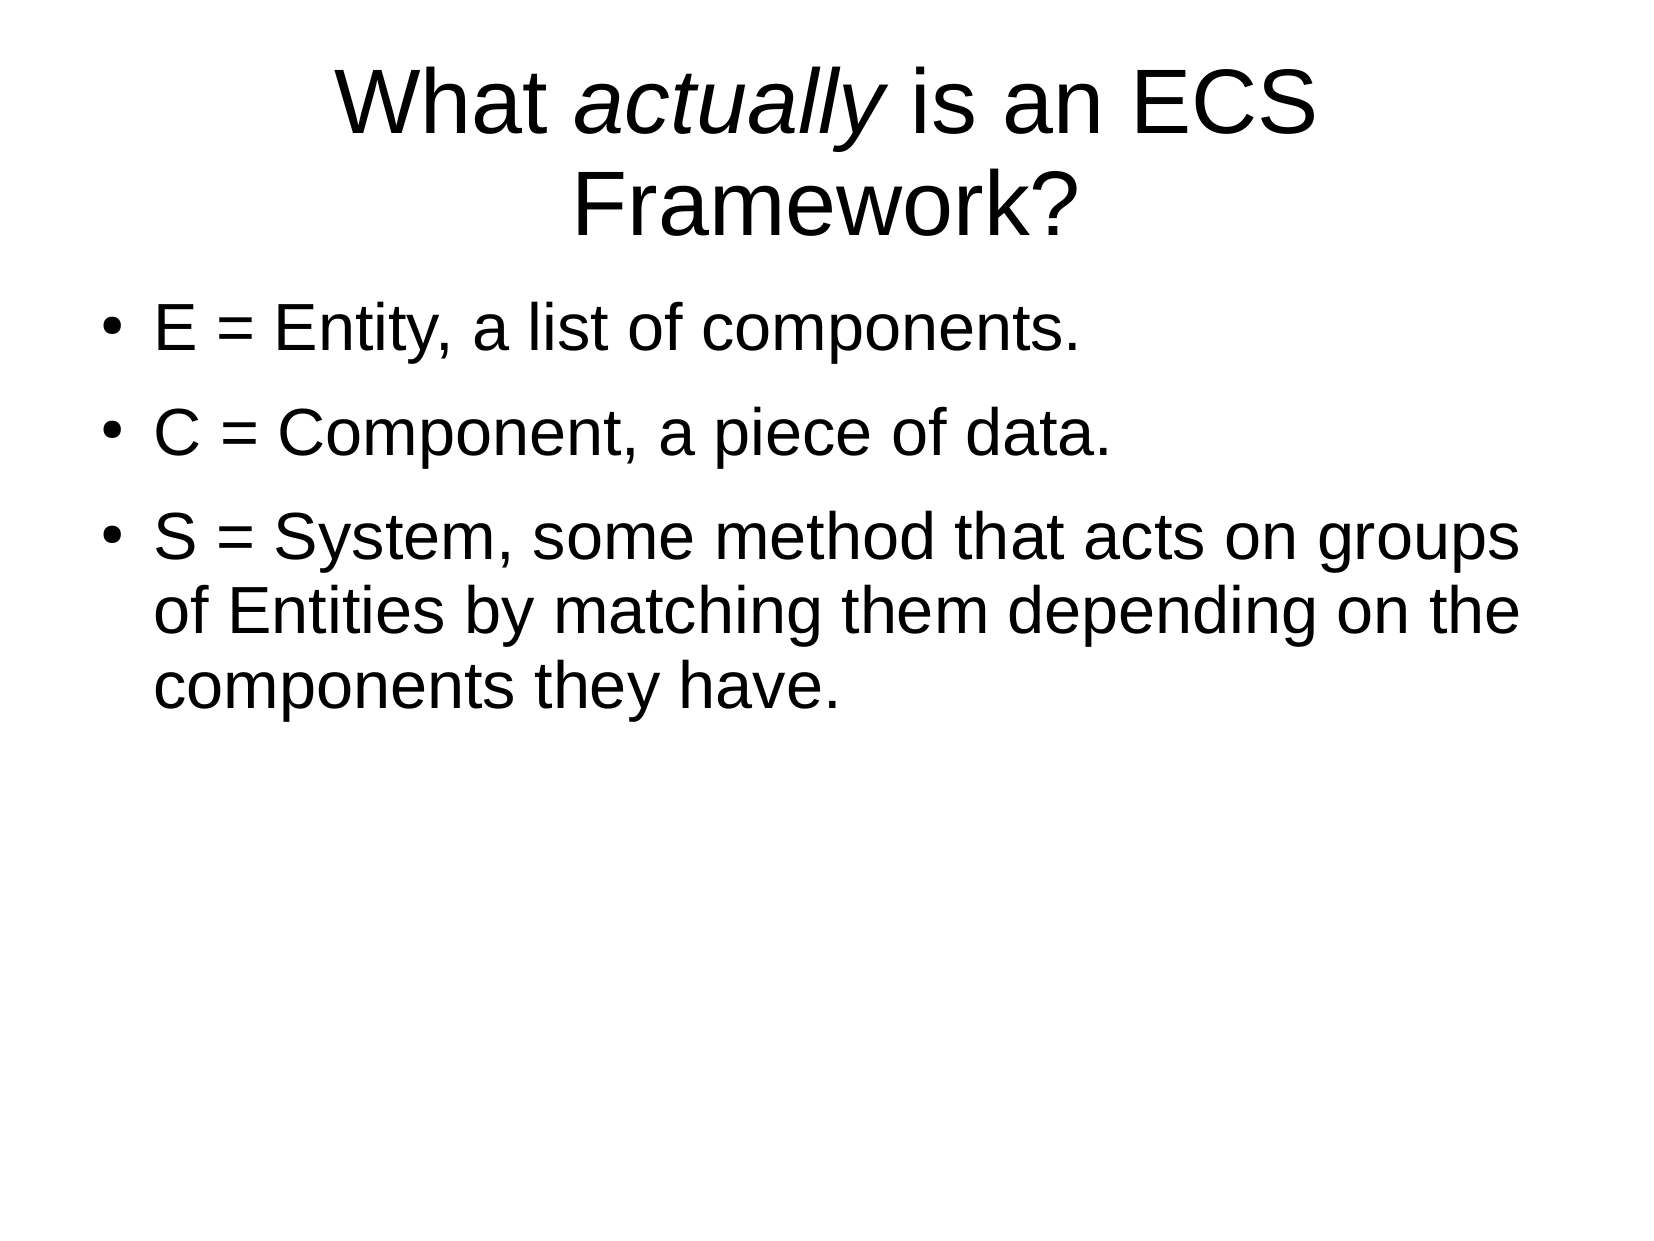

# What actually is an ECS Framework?
E = Entity, a list of components.
C = Component, a piece of data.
S = System, some method that acts on groups of Entities by matching them depending on the components they have.